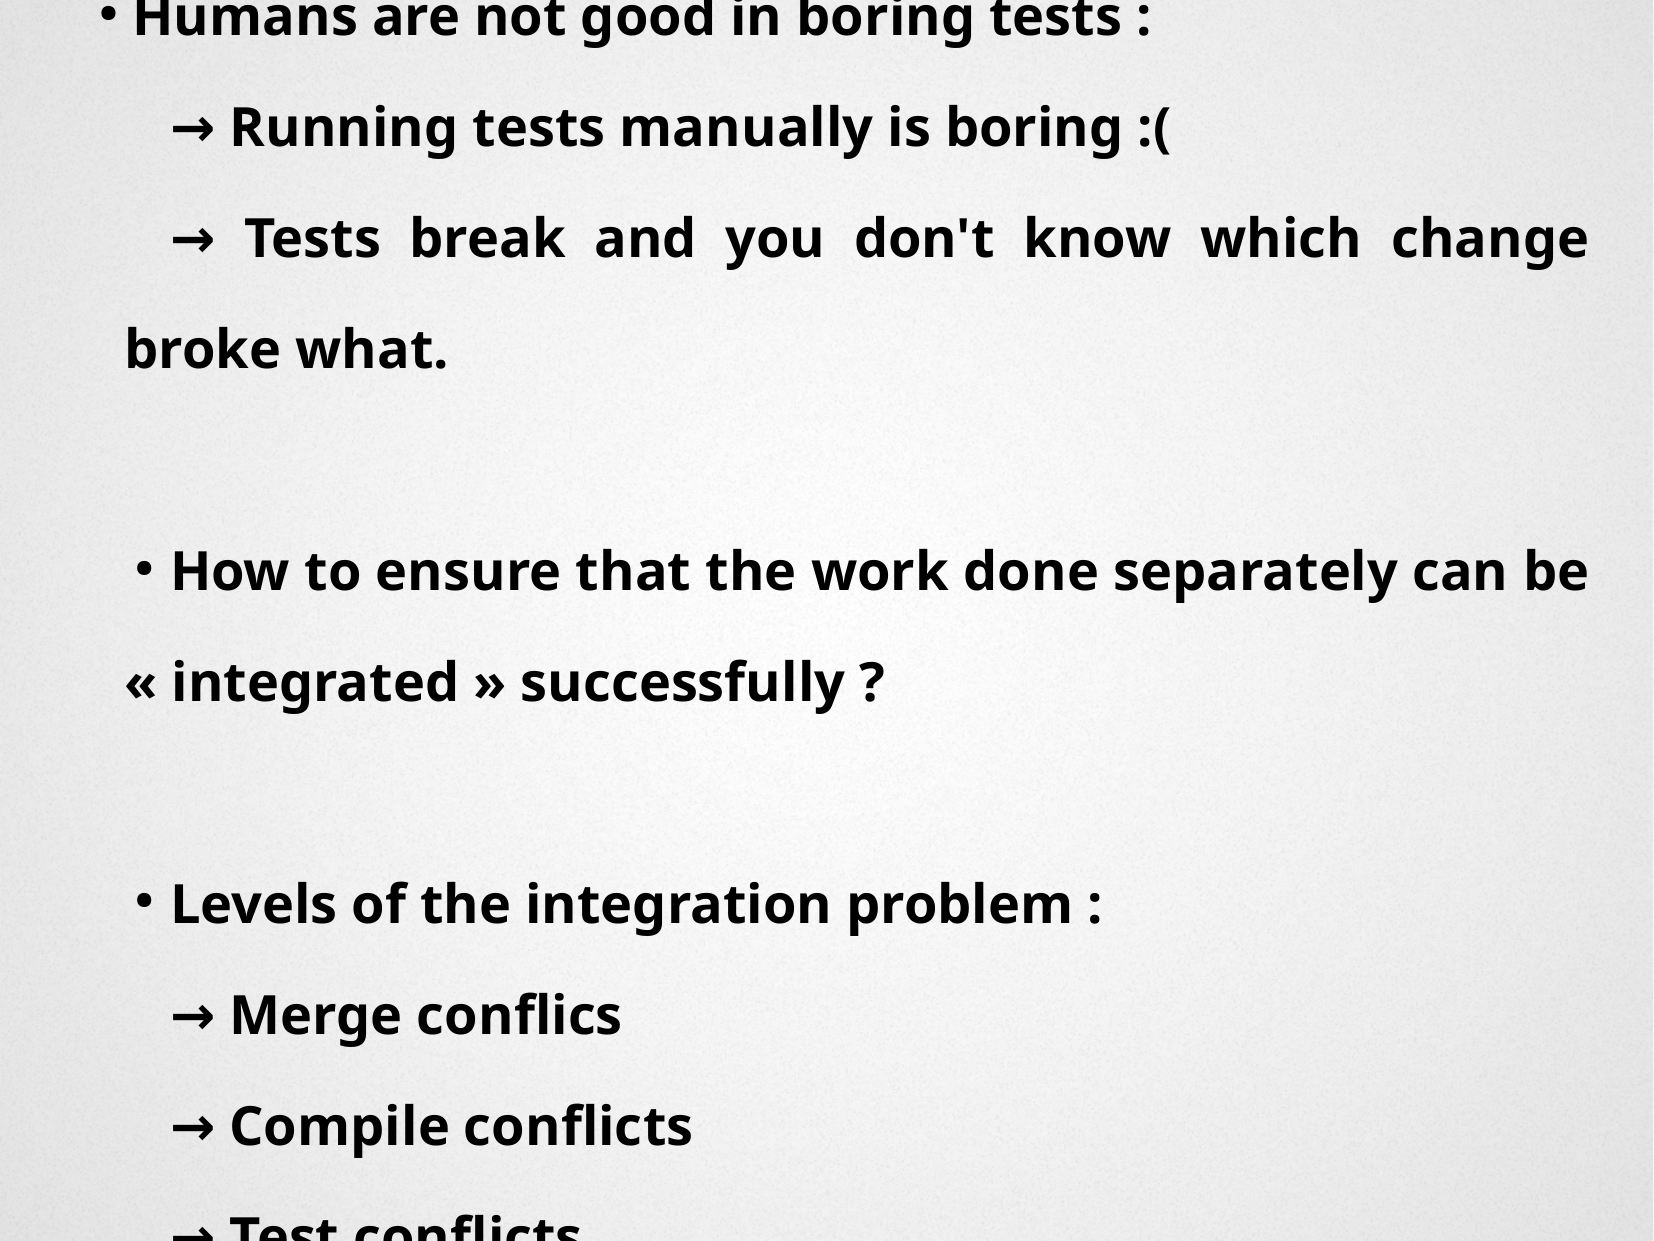

Humans are not good in boring tests :
→ Running tests manually is boring :(
→ Tests break and you don't know which change broke what.
How to ensure that the work done separately can be « integrated » successfully ?
Levels of the integration problem :
→ Merge conflics
→ Compile conflicts
→ Test conflicts